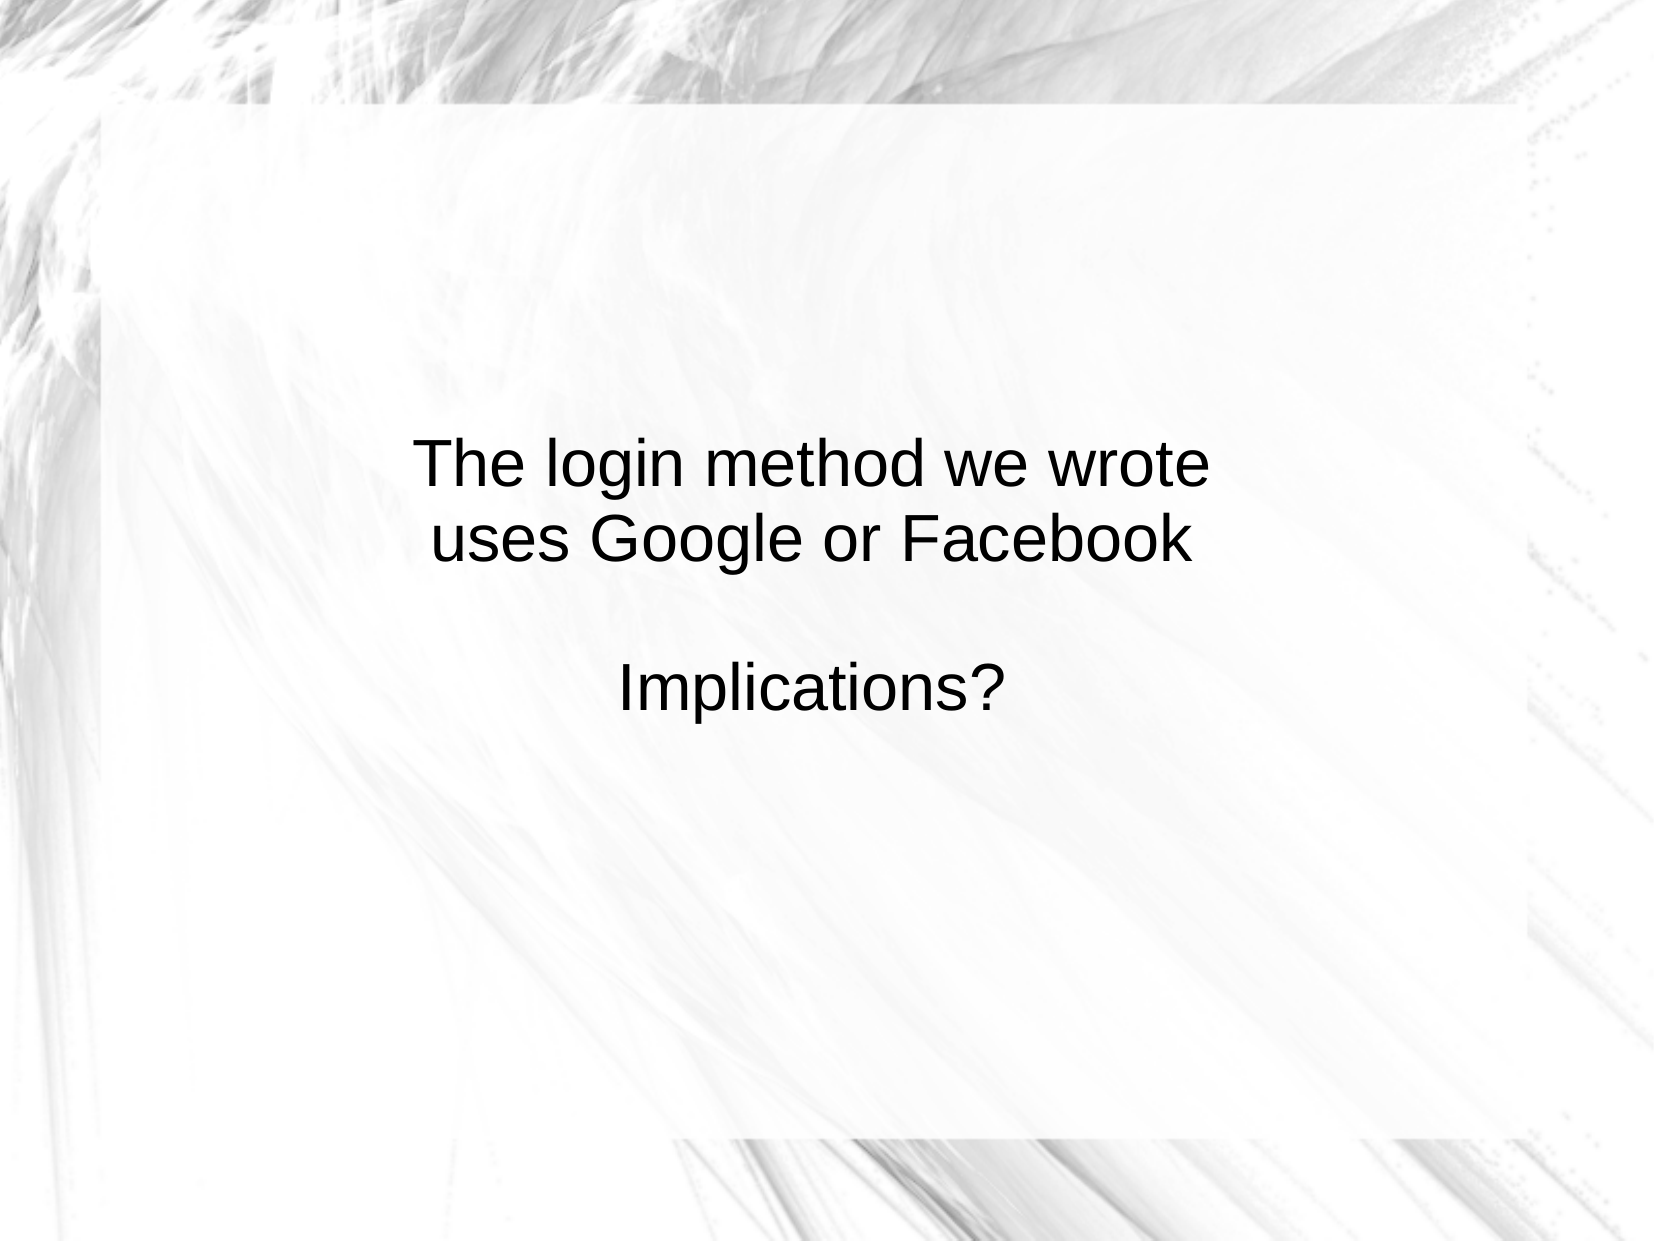

# The login method we wrote
uses Google or Facebook
Implications?